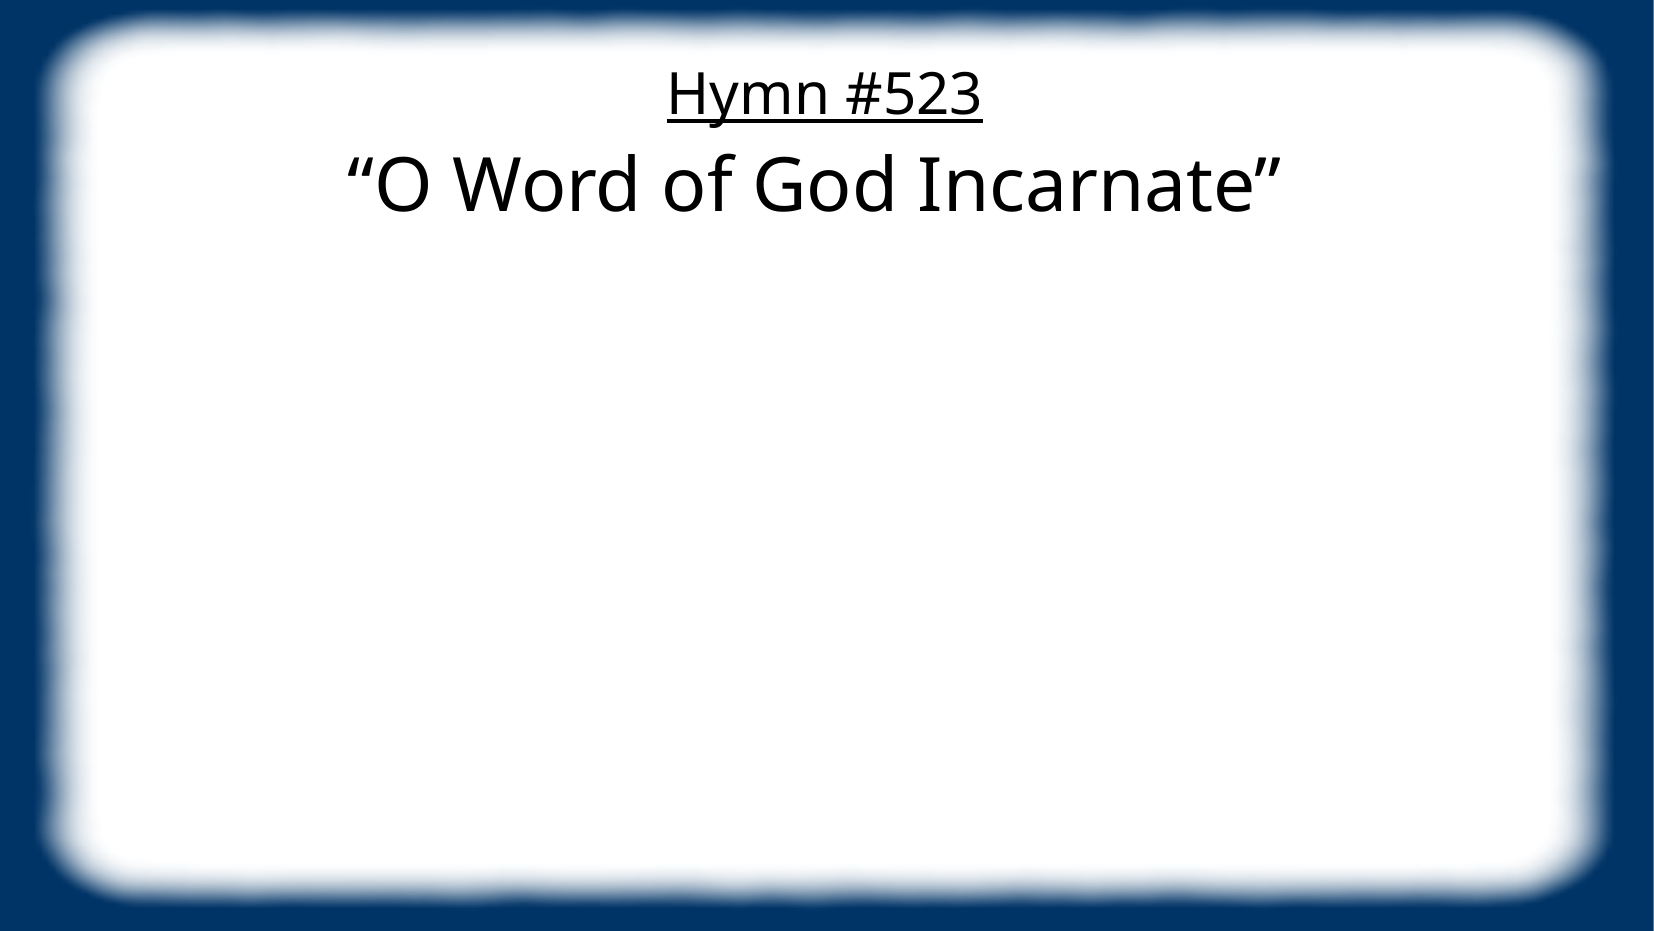

Hymn #523
“O Word of God Incarnate”